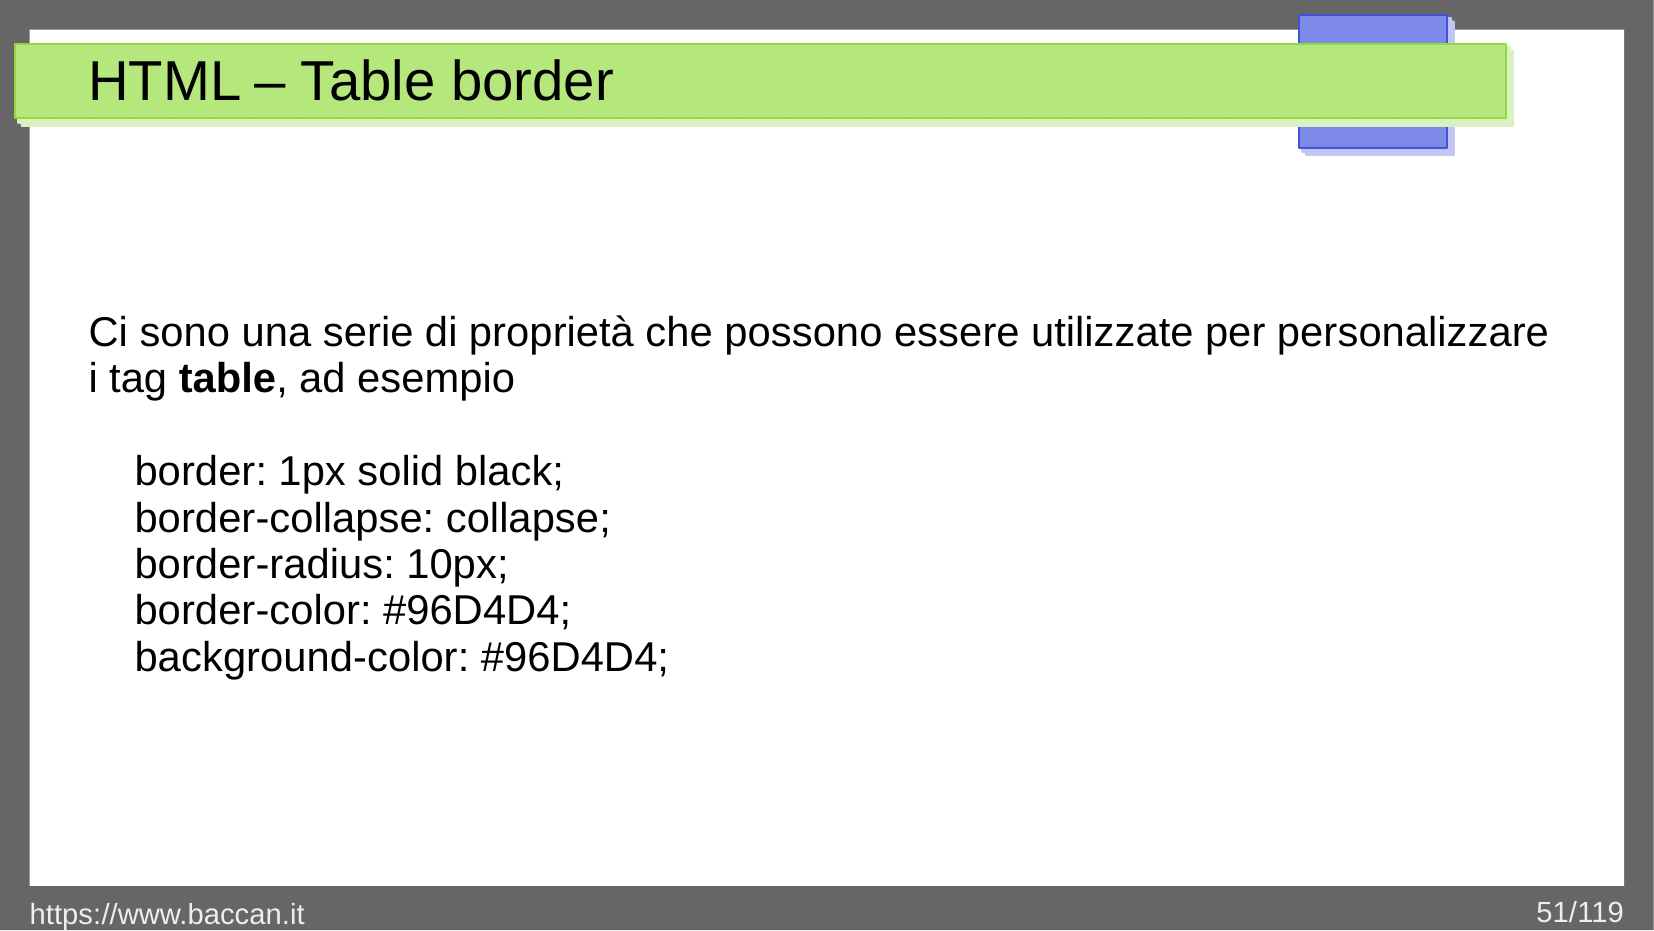

# HTML – Table border
Ci sono una serie di proprietà che possono essere utilizzate per personalizzare i tag table, ad esempio
 border: 1px solid black;
 border-collapse: collapse;
 border-radius: 10px;
 border-color: #96D4D4;
 background-color: #96D4D4;
51
https://www.baccan.it